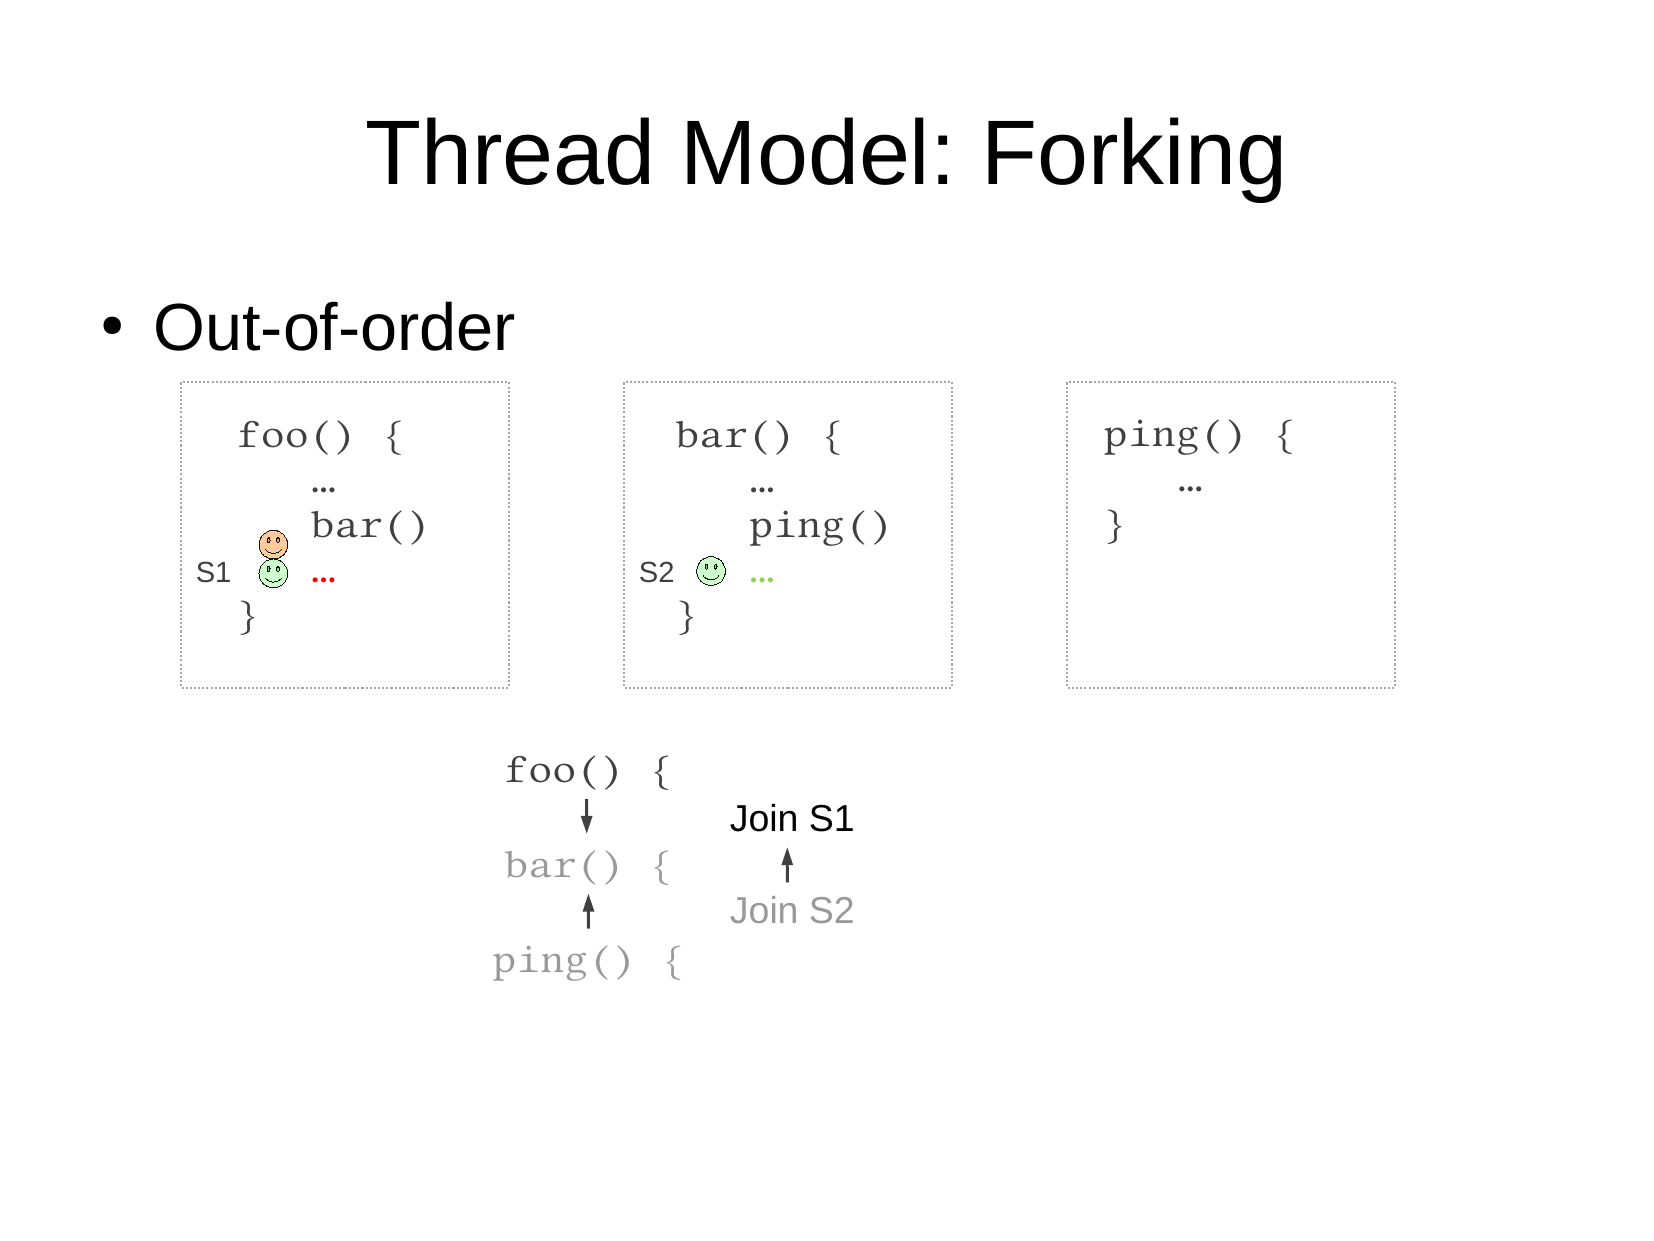

# Thread Model: Forking
Out-of-order
ping() {
	…
}
foo() {
	…
	bar()
	…
}
bar() {
	…
	ping()
	…
}
S1
S2
foo() {
Join S1
bar() {
Join S2
ping() {